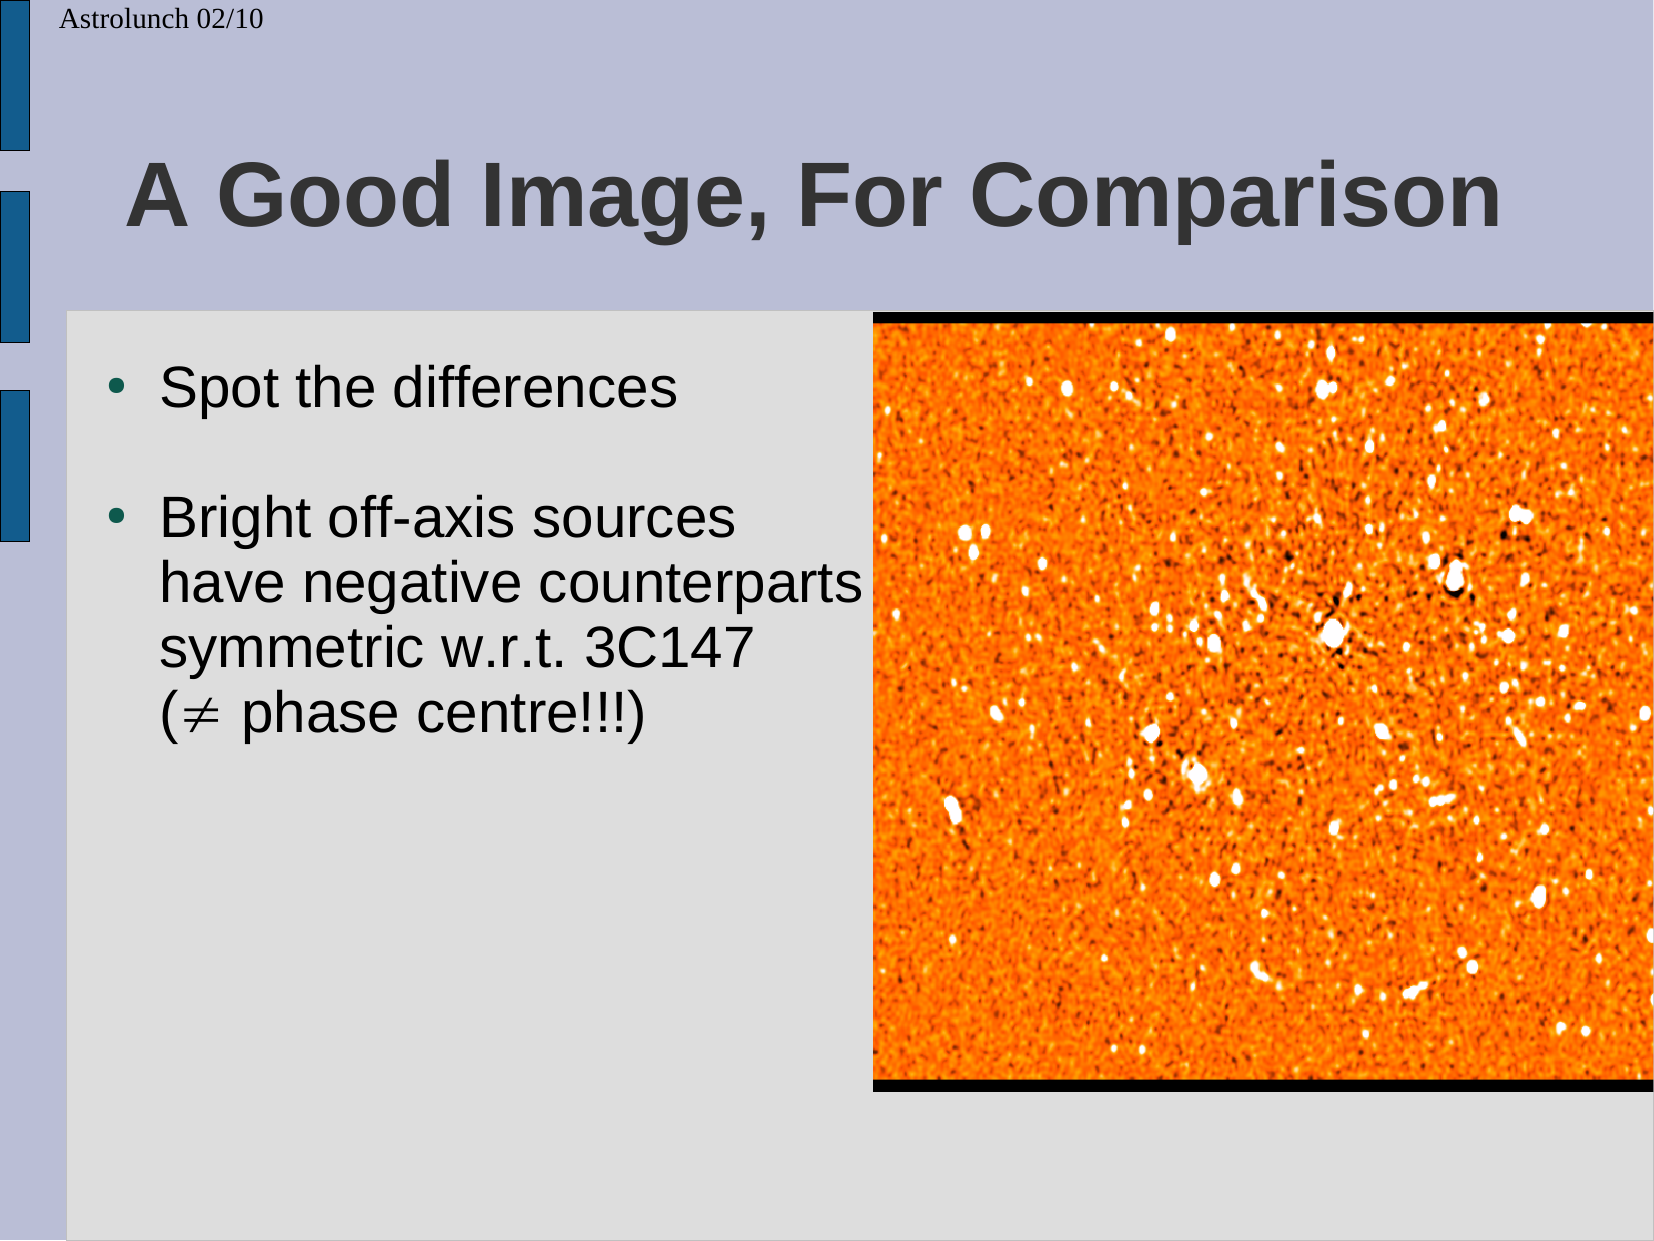

Astrolunch 02/10
#
A Good Image, For Comparison
Spot the differences
Bright off-axis sources have negative counterparts symmetric w.r.t. 3C147
(≠ phase centre!!!)